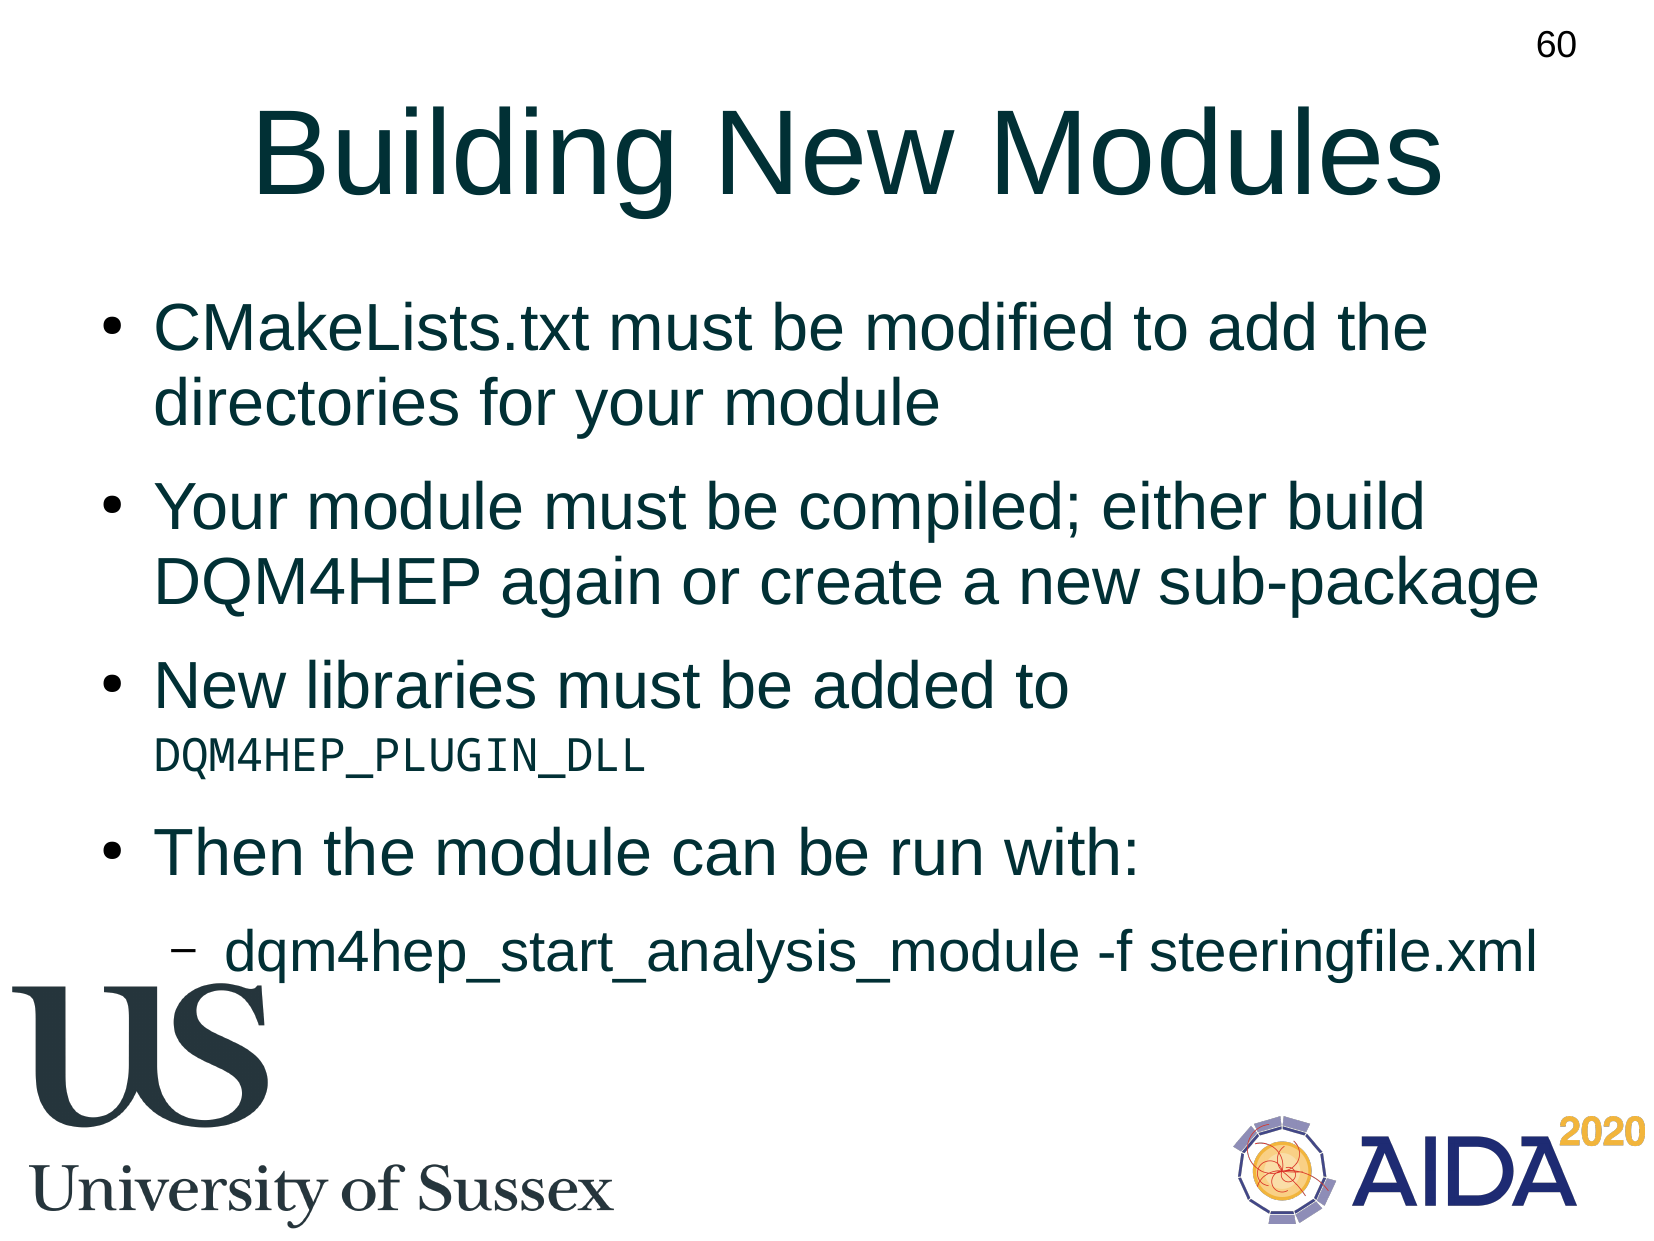

# Building New Modules
CMakeLists.txt must be modified to add the directories for your module
Your module must be compiled; either build DQM4HEP again or create a new sub-package
New libraries must be added to DQM4HEP_PLUGIN_DLL
Then the module can be run with:
dqm4hep_start_analysis_module -f steeringfile.xml